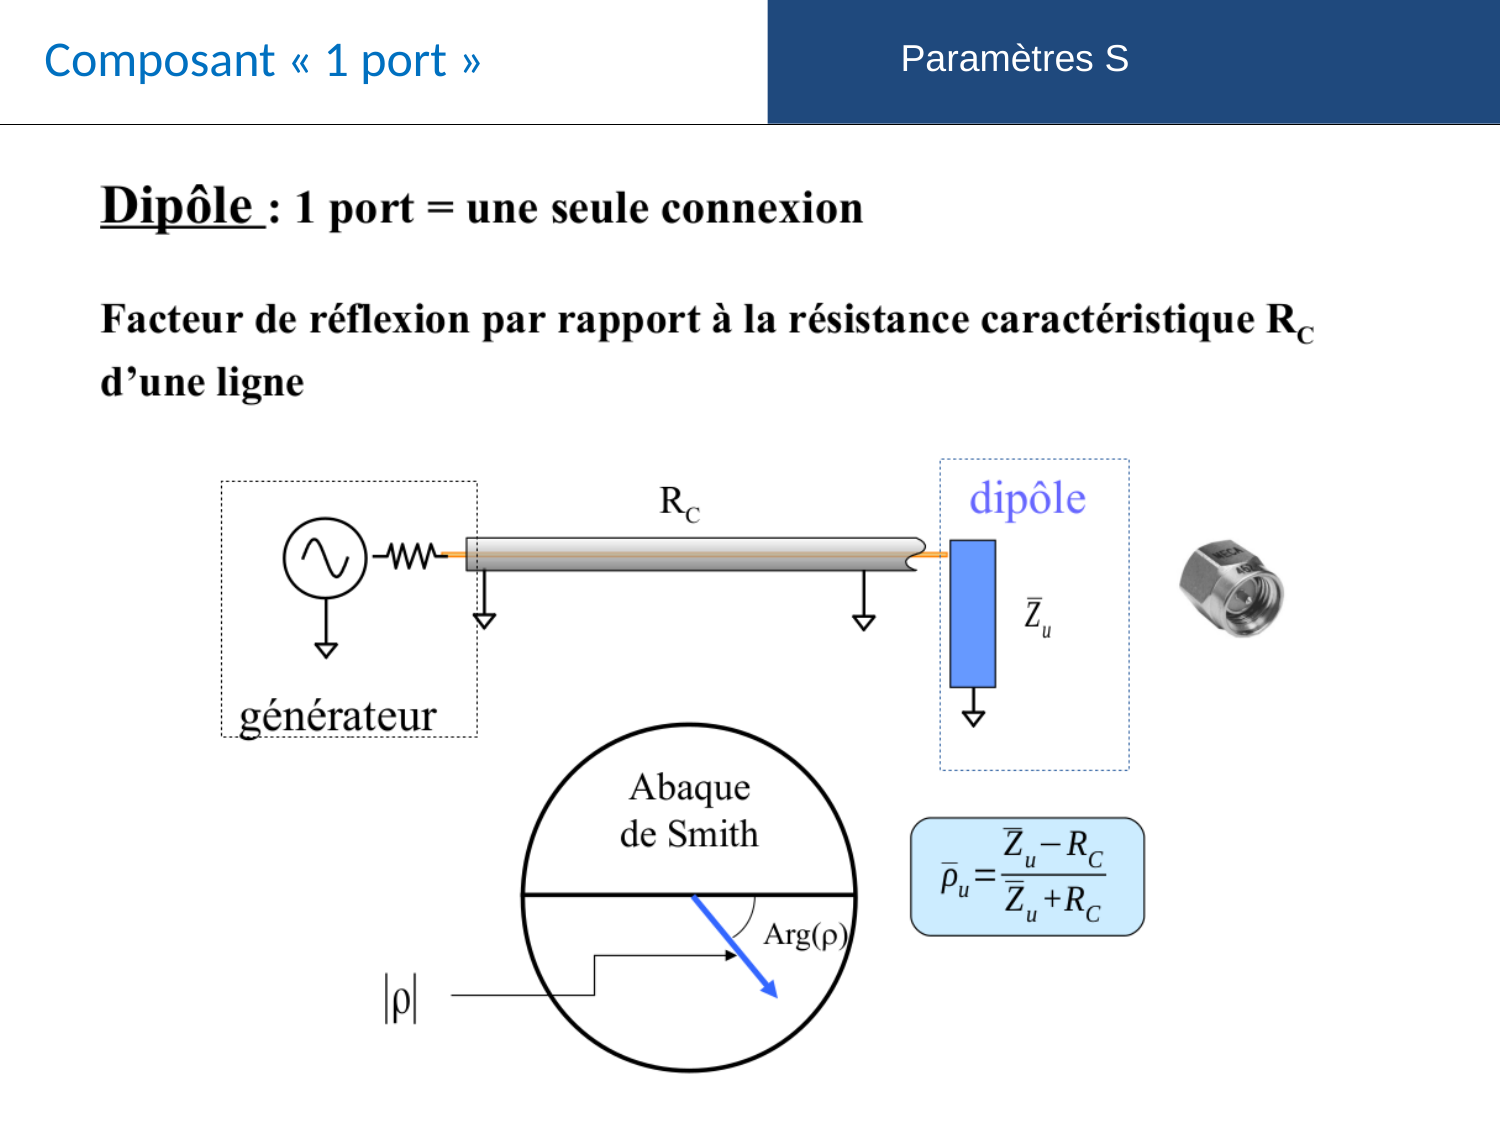

DUT GEII
Composant « 1 port »
Paramètres S